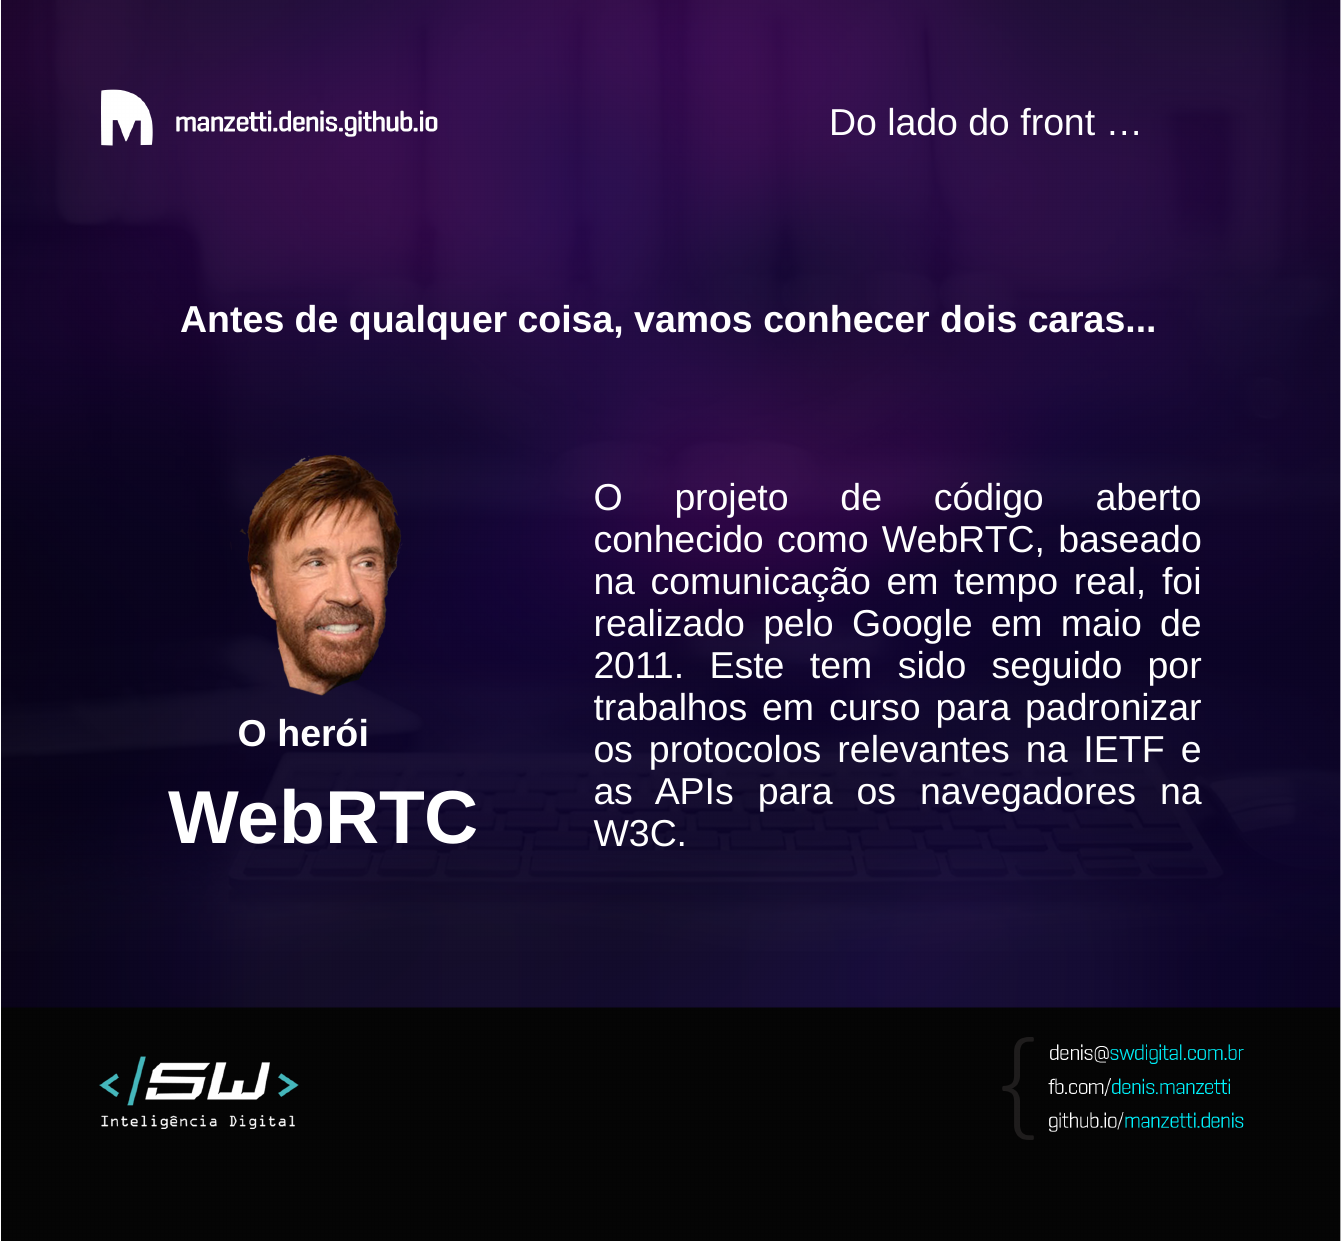

Do lado do front …
Antes de qualquer coisa, vamos conhecer dois caras...
O projeto de código aberto conhecido como WebRTC, baseado na comunicação em tempo real, foi realizado pelo Google em maio de 2011. Este tem sido seguido por trabalhos em curso para padronizar os protocolos relevantes na IETF e as APIs para os navegadores na W3C.
O herói
WebRTC